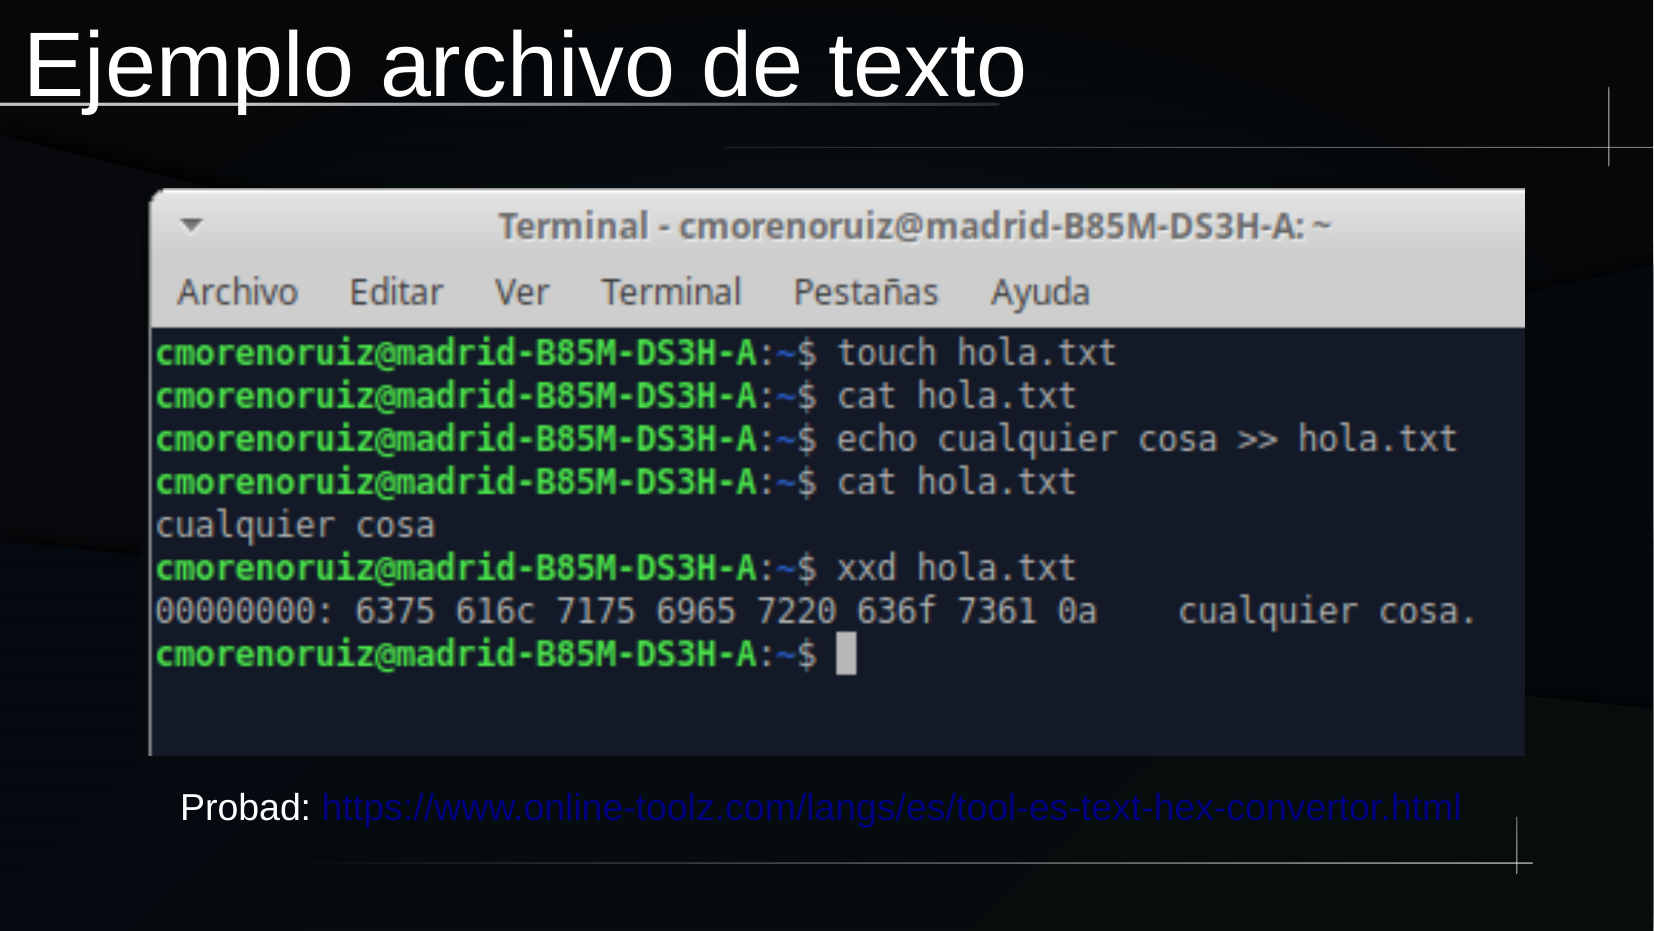

# Ejemplo archivo de texto
Probad: https://www.online-toolz.com/langs/es/tool-es-text-hex-convertor.html